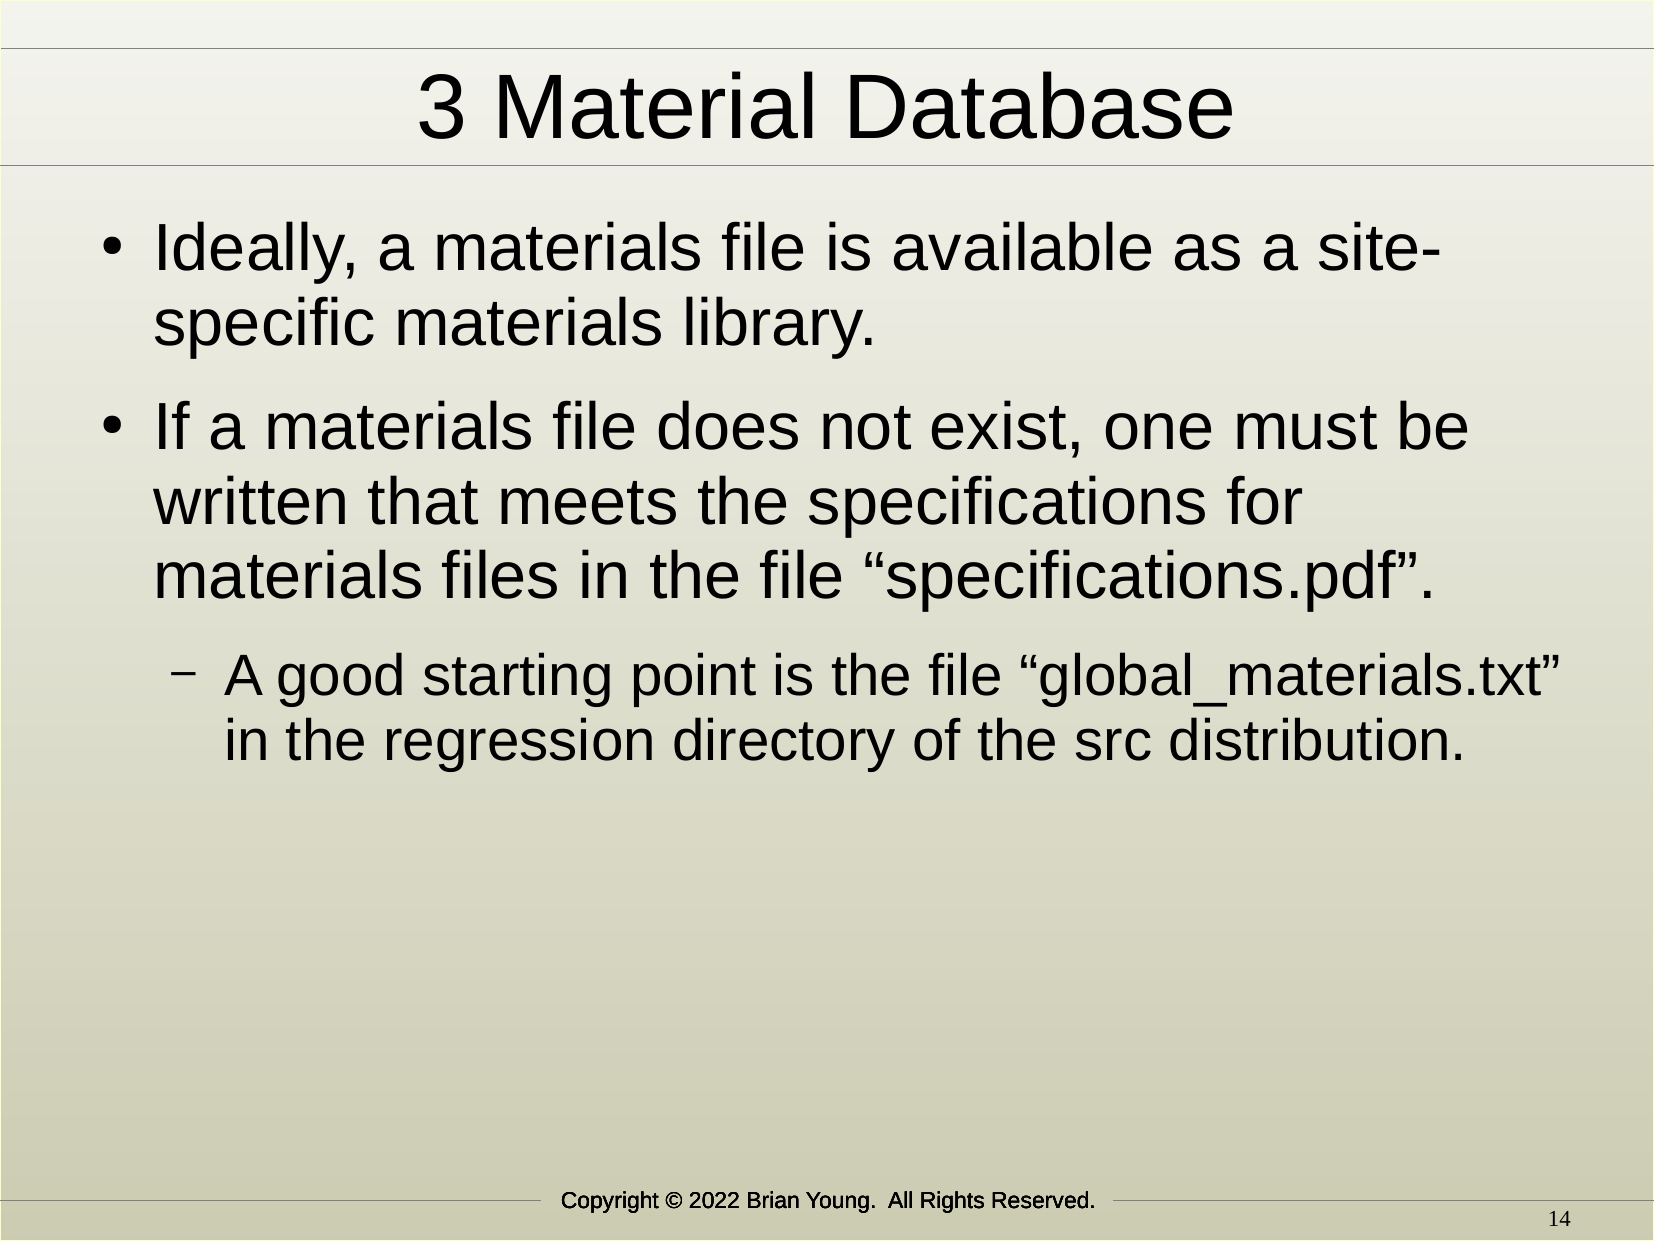

# 3 Material Database
Ideally, a materials file is available as a site-specific materials library.
If a materials file does not exist, one must be written that meets the specifications for materials files in the file “specifications.pdf”.
A good starting point is the file “global_materials.txt” in the regression directory of the src distribution.
14